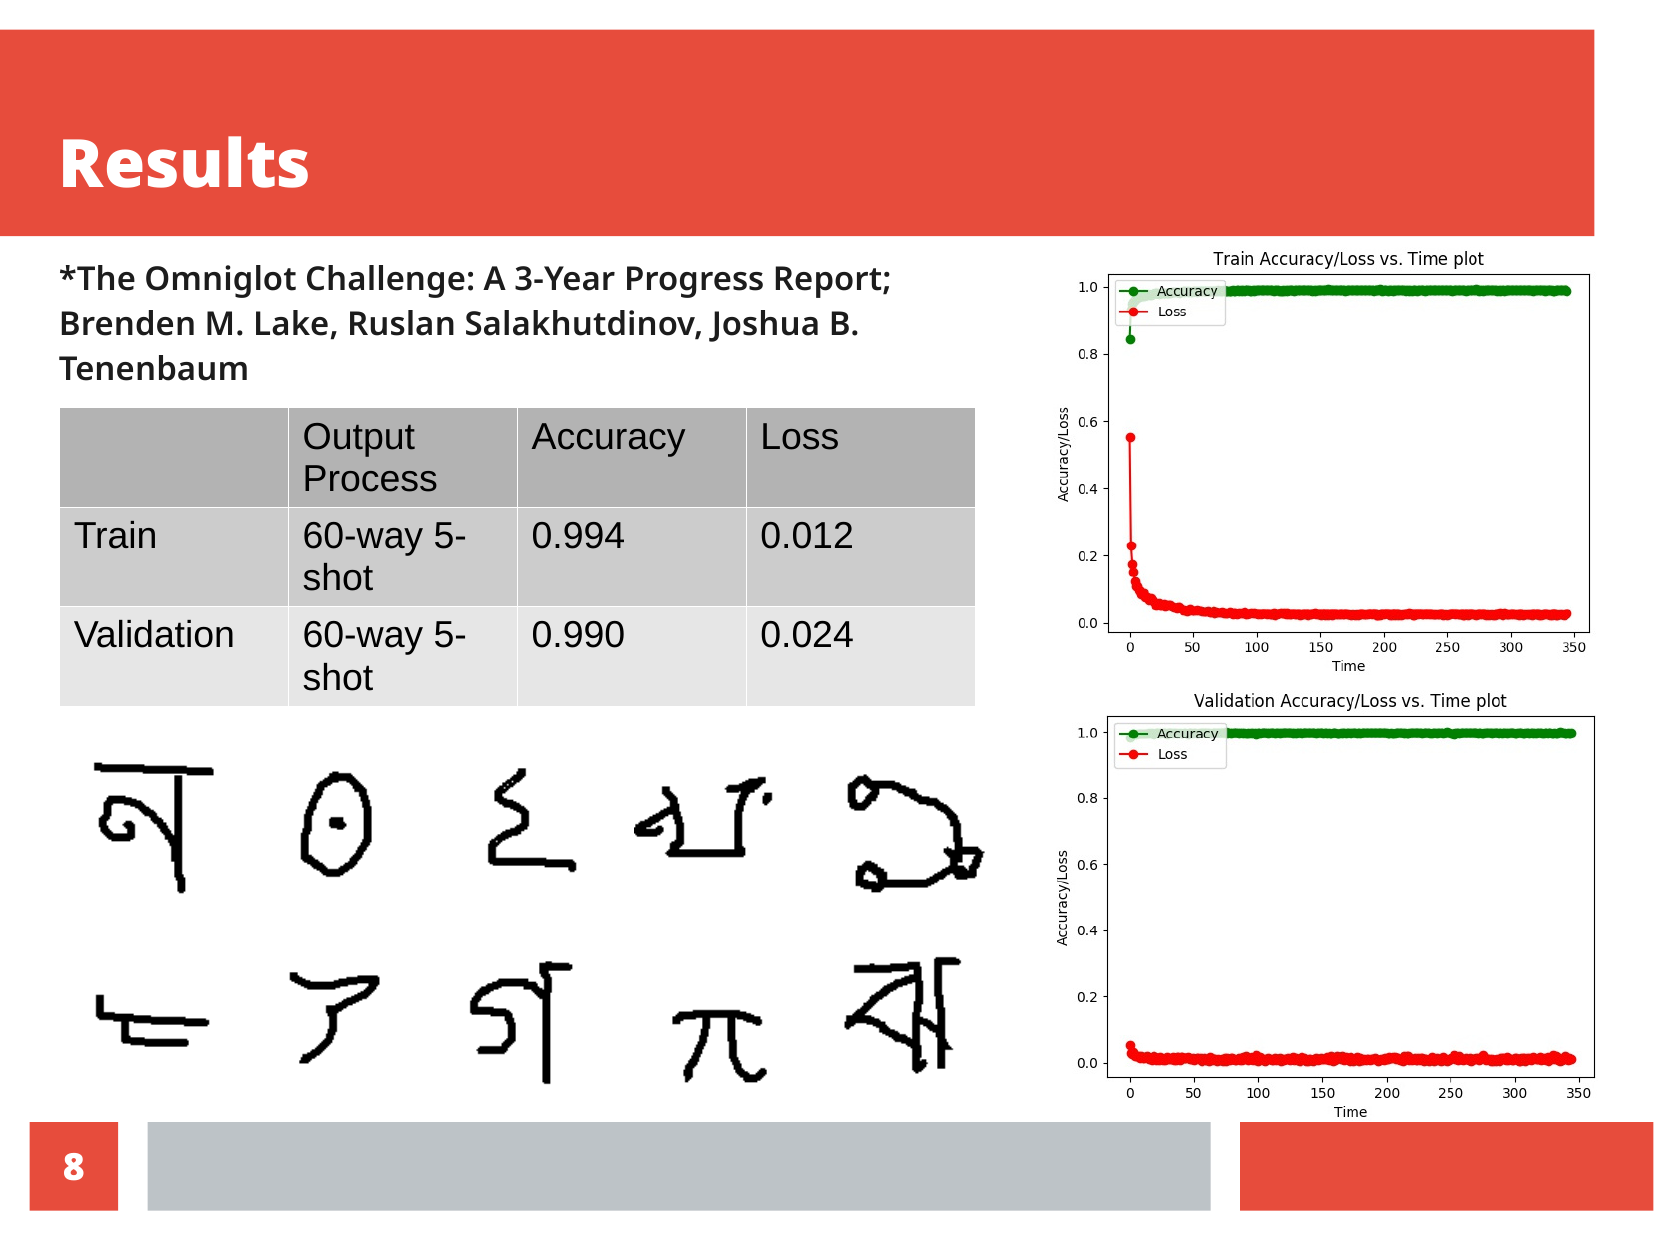

# Results
*The Omniglot Challenge: A 3-Year Progress Report; Brenden M. Lake, Ruslan Salakhutdinov, Joshua B. Tenenbaum
| | Output Process | Accuracy | Loss |
| --- | --- | --- | --- |
| Train | 60-way 5-shot | 0.994 | 0.012 |
| Validation | 60-way 5-shot | 0.990 | 0.024 |
8